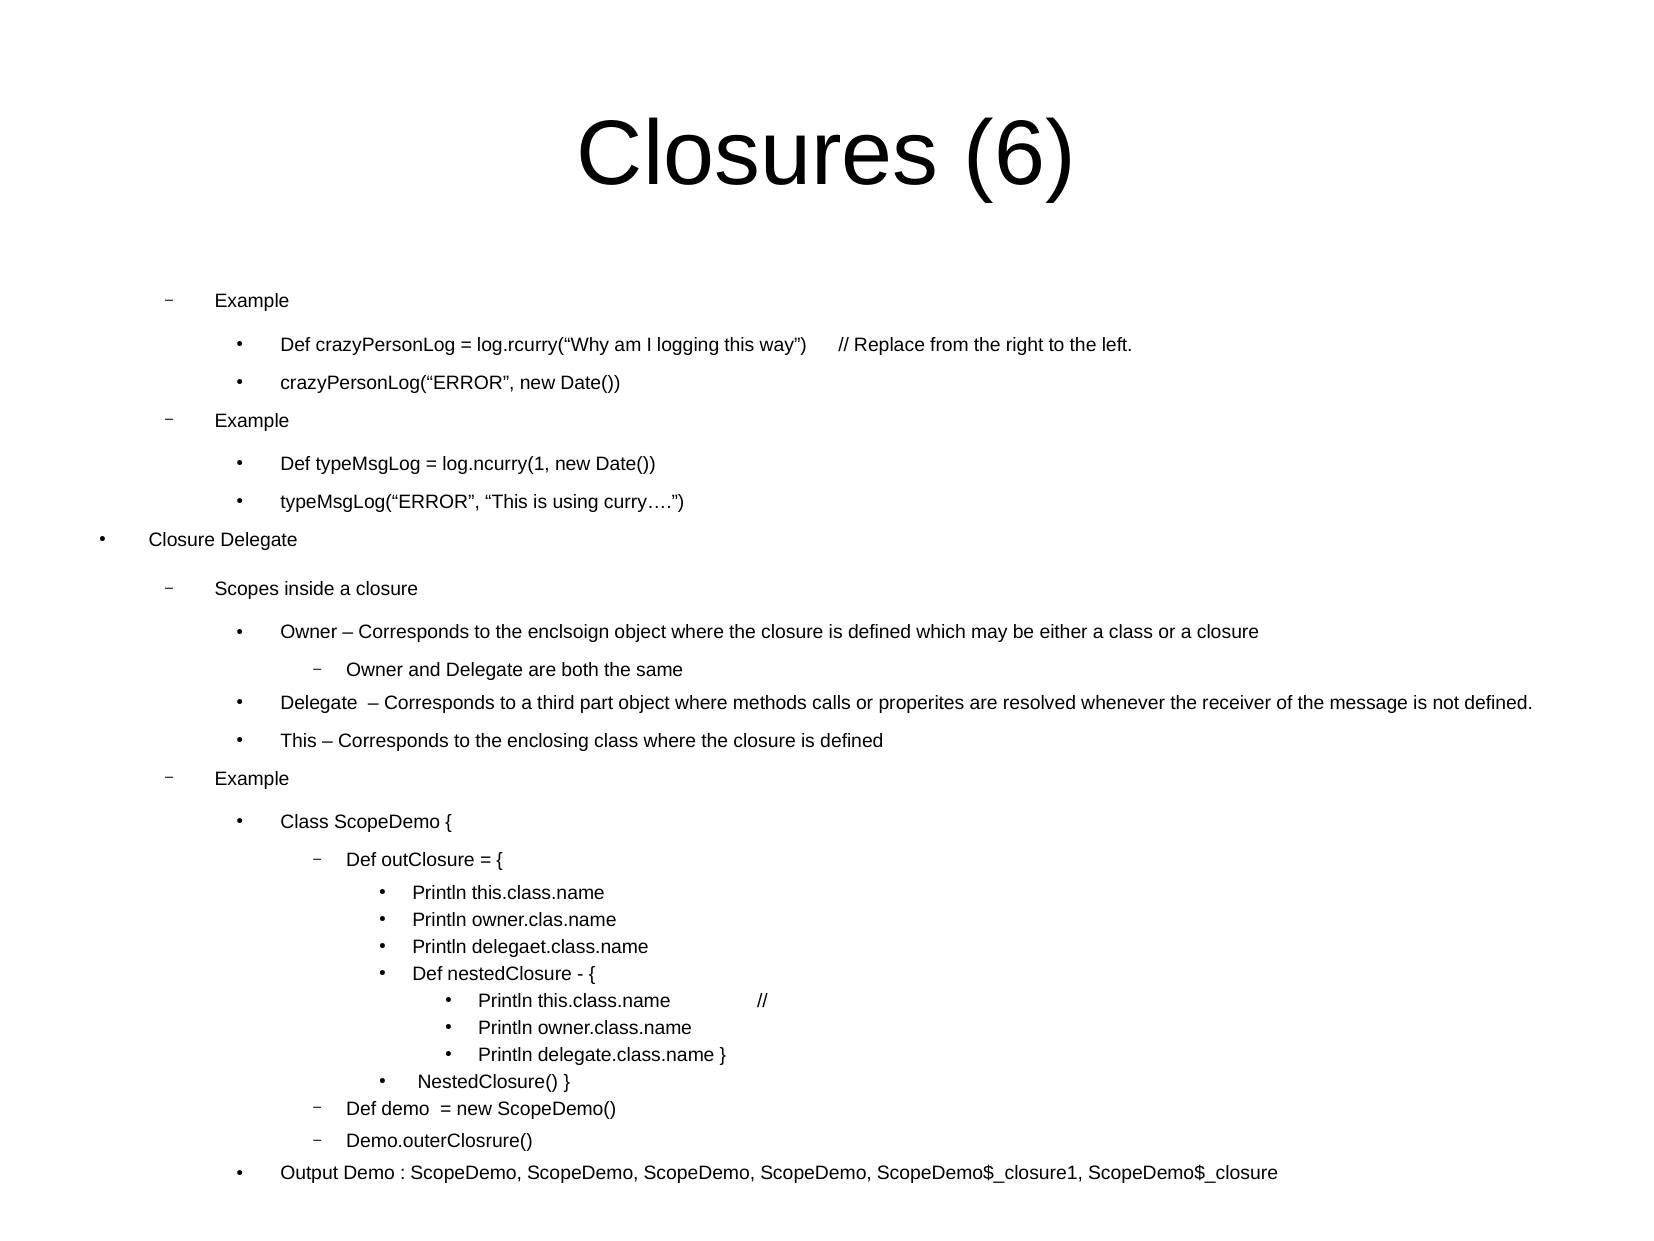

# Closures (6)
Example
Def crazyPersonLog = log.rcurry(“Why am I logging this way”)		// Replace from the right to the left.
crazyPersonLog(“ERROR”, new Date())
Example
Def typeMsgLog = log.ncurry(1, new Date())
typeMsgLog(“ERROR”, “This is using curry….”)
Closure Delegate
Scopes inside a closure
Owner – Corresponds to the enclsoign object where the closure is defined which may be either a class or a closure
Owner and Delegate are both the same
Delegate – Corresponds to a third part object where methods calls or properites are resolved whenever the receiver of the message is not defined.
This – Corresponds to the enclosing class where the closure is defined
Example
Class ScopeDemo {
Def outClosure = {
Println this.class.name
Println owner.clas.name
Println delegaet.class.name
Def nestedClosure - {
Println this.class.name	 		//
Println owner.class.name
Println delegate.class.name }
 NestedClosure() }
Def demo = new ScopeDemo()
Demo.outerClosrure()
Output Demo : ScopeDemo, ScopeDemo, ScopeDemo, ScopeDemo, ScopeDemo$_closure1, ScopeDemo$_closure